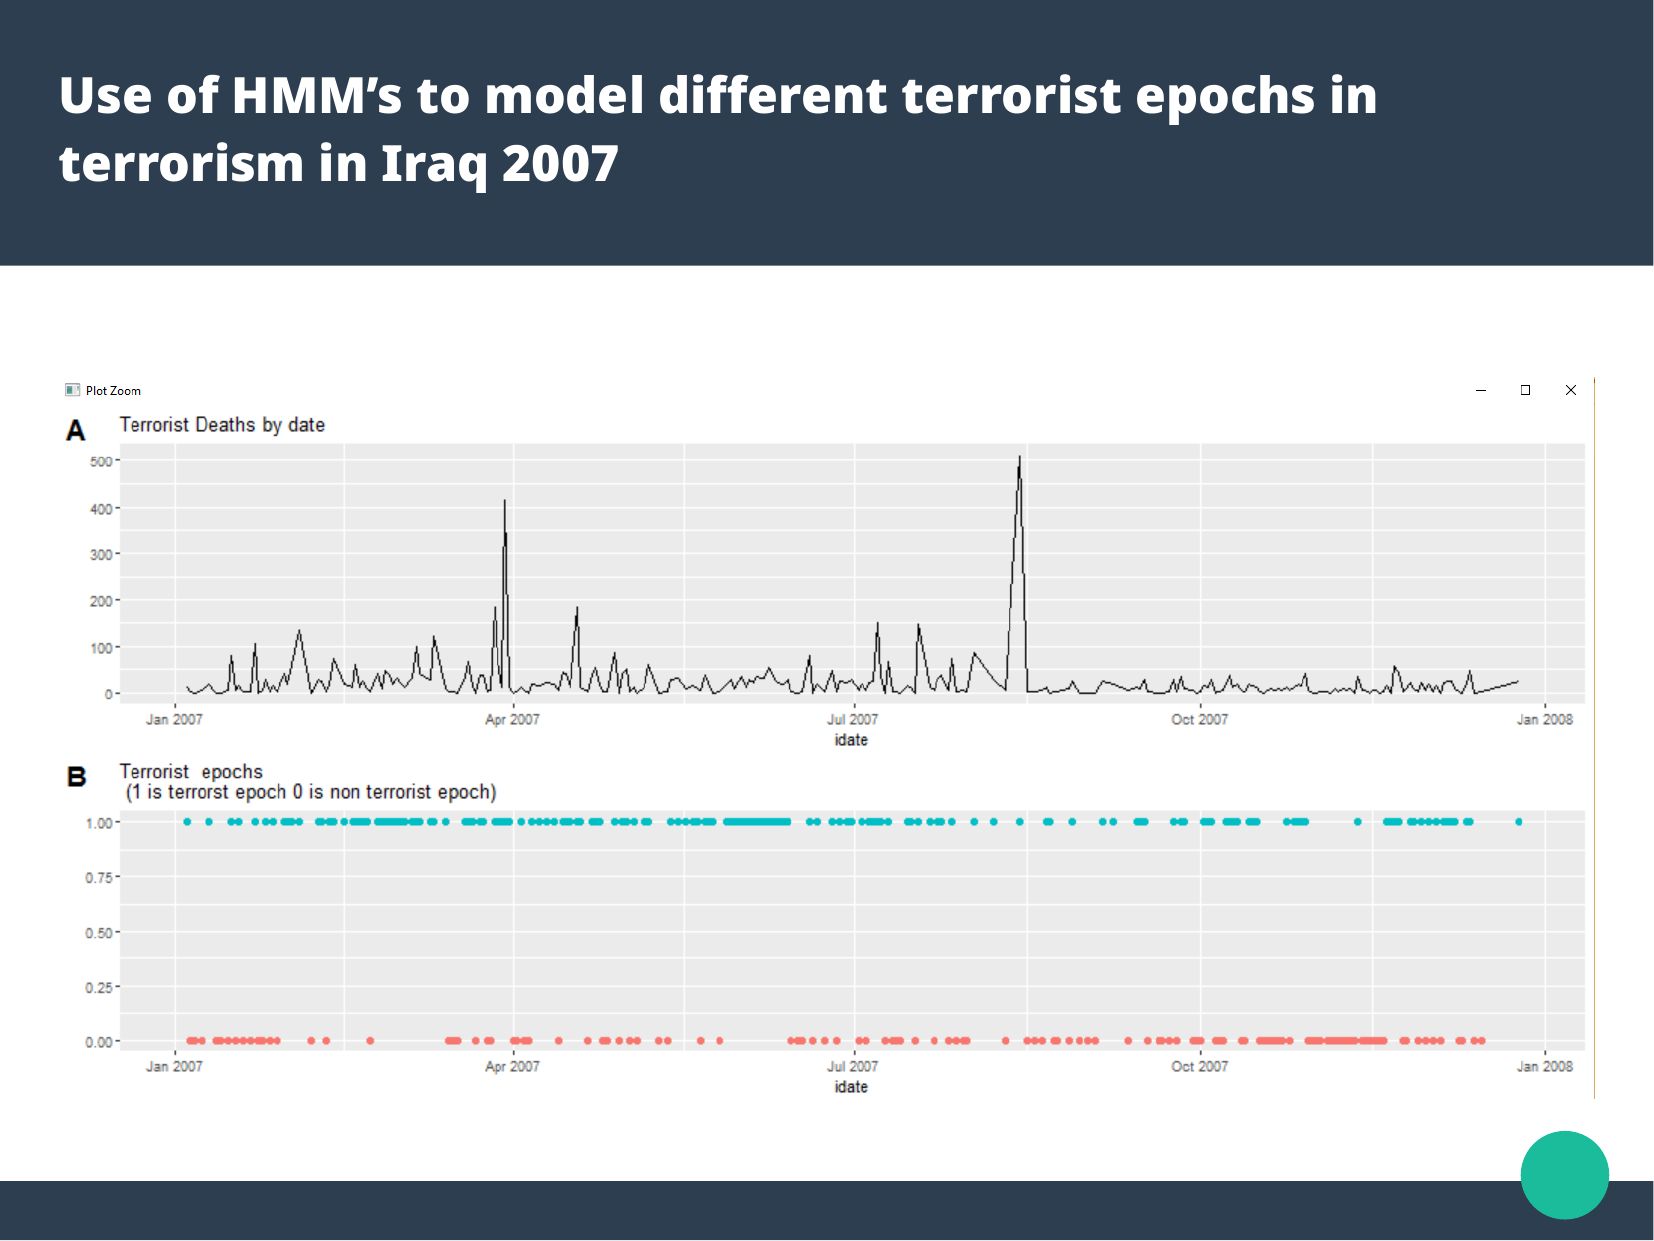

# Use of HMM’s to model different terrorist epochs in terrorism in Iraq 2007